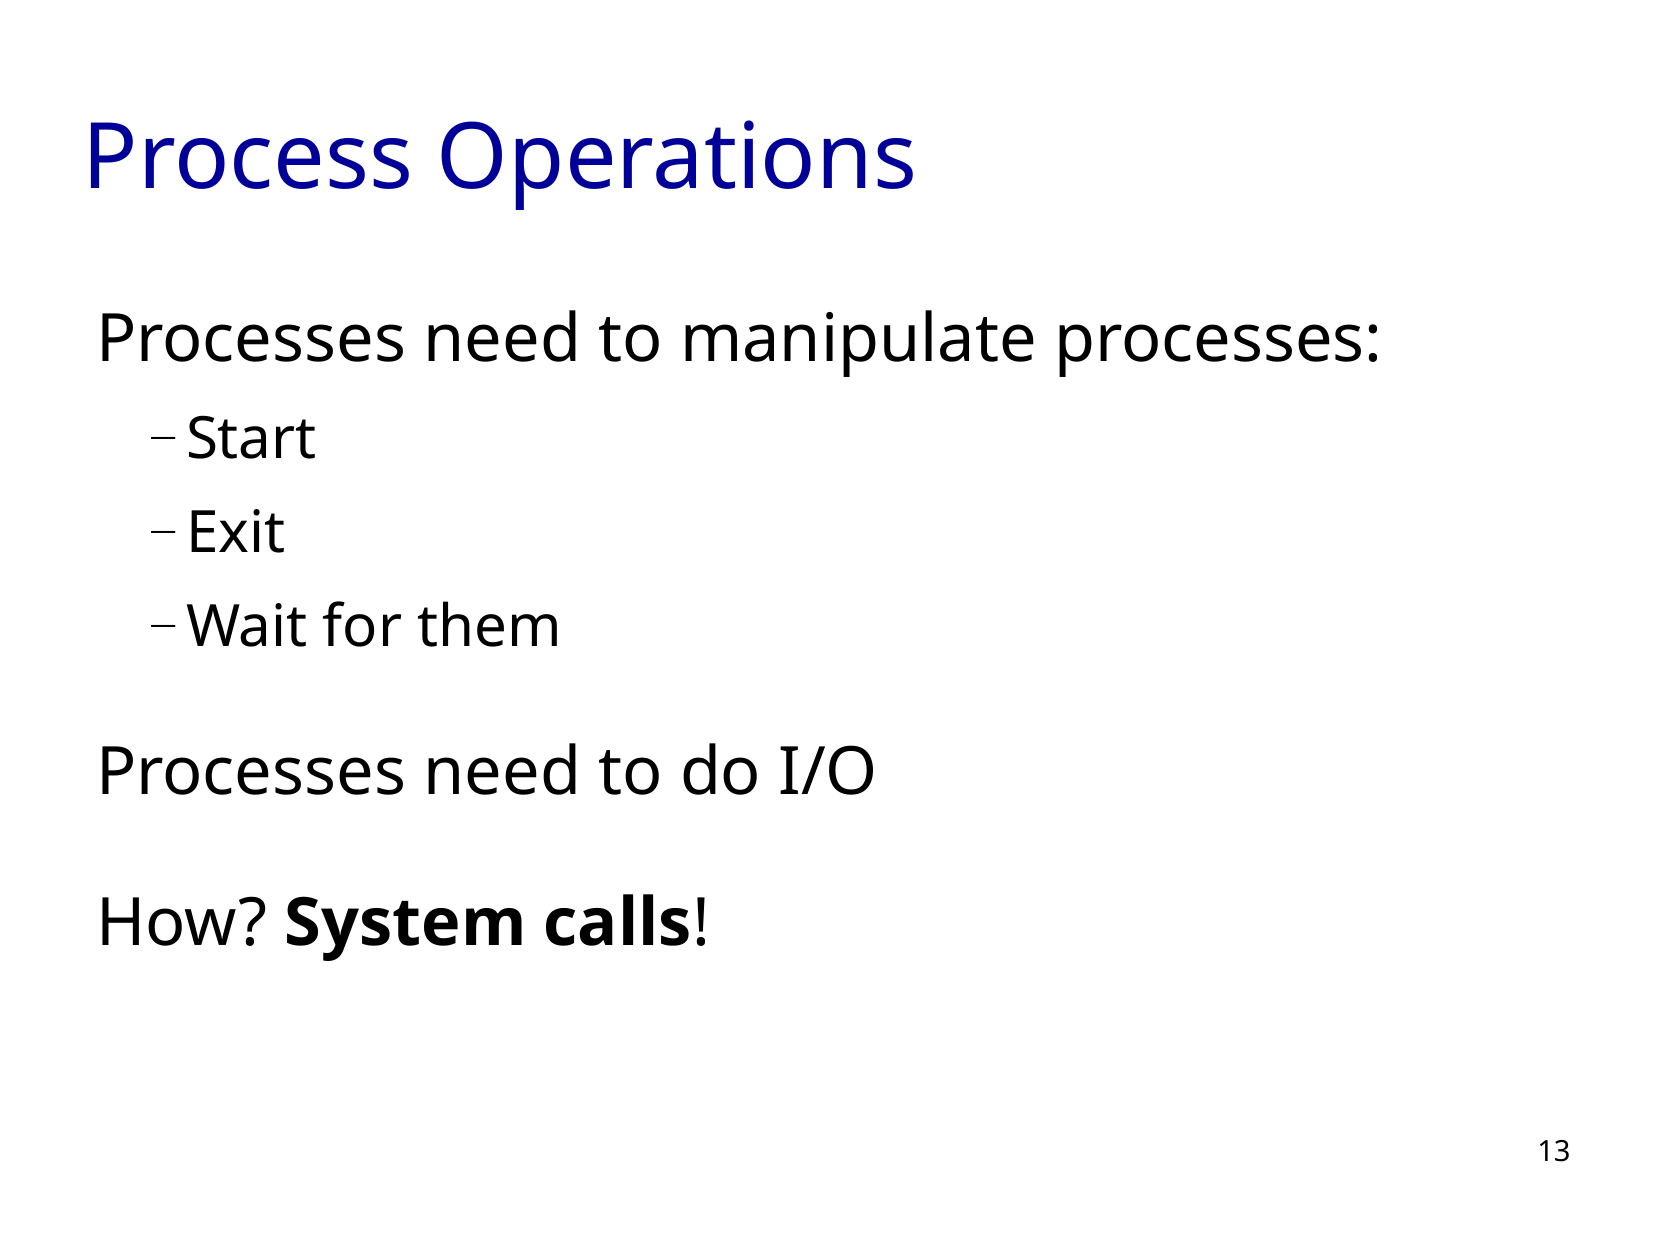

# Process Operations
Processes need to manipulate processes:
Start
Exit
Wait for them
Processes need to do I/O
How? System calls!
13